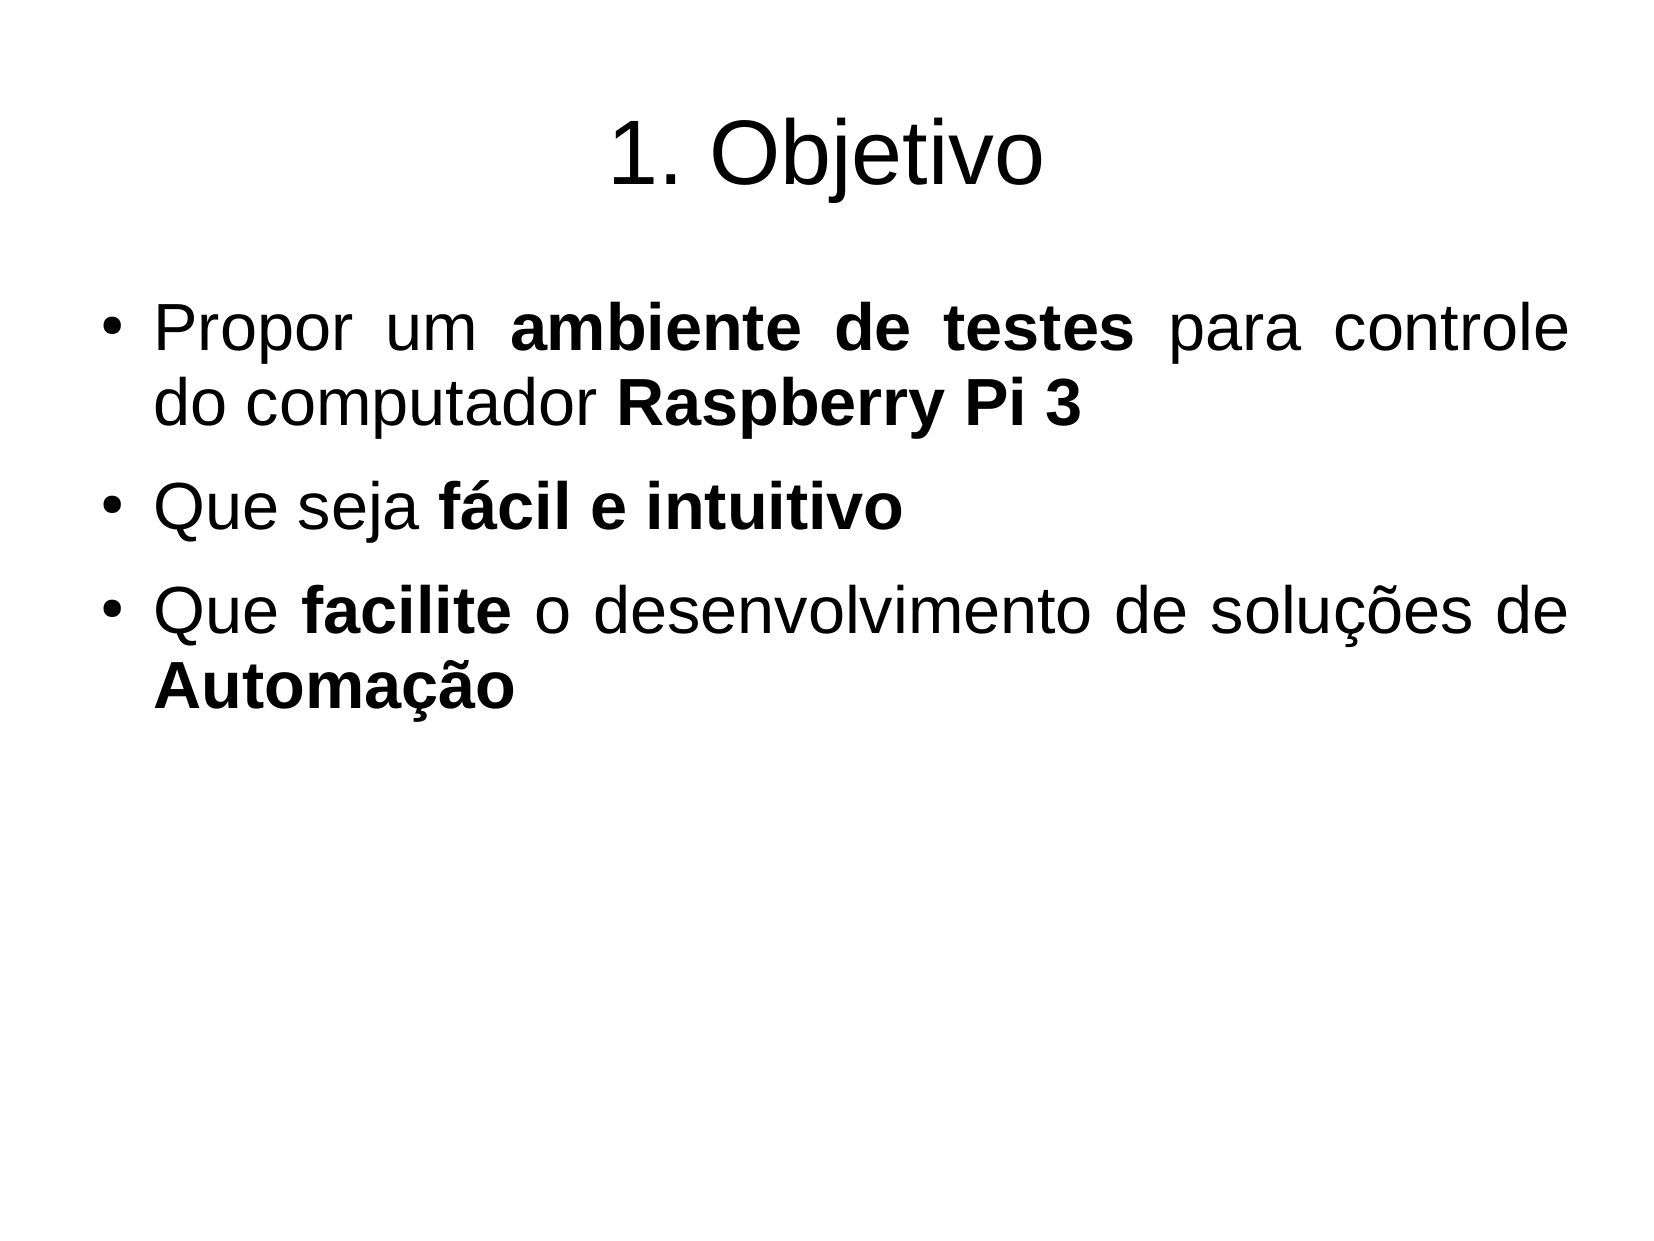

# 1. Objetivo
Propor um ambiente de testes para controle do computador Raspberry Pi 3
Que seja fácil e intuitivo
Que facilite o desenvolvimento de soluções de Automação